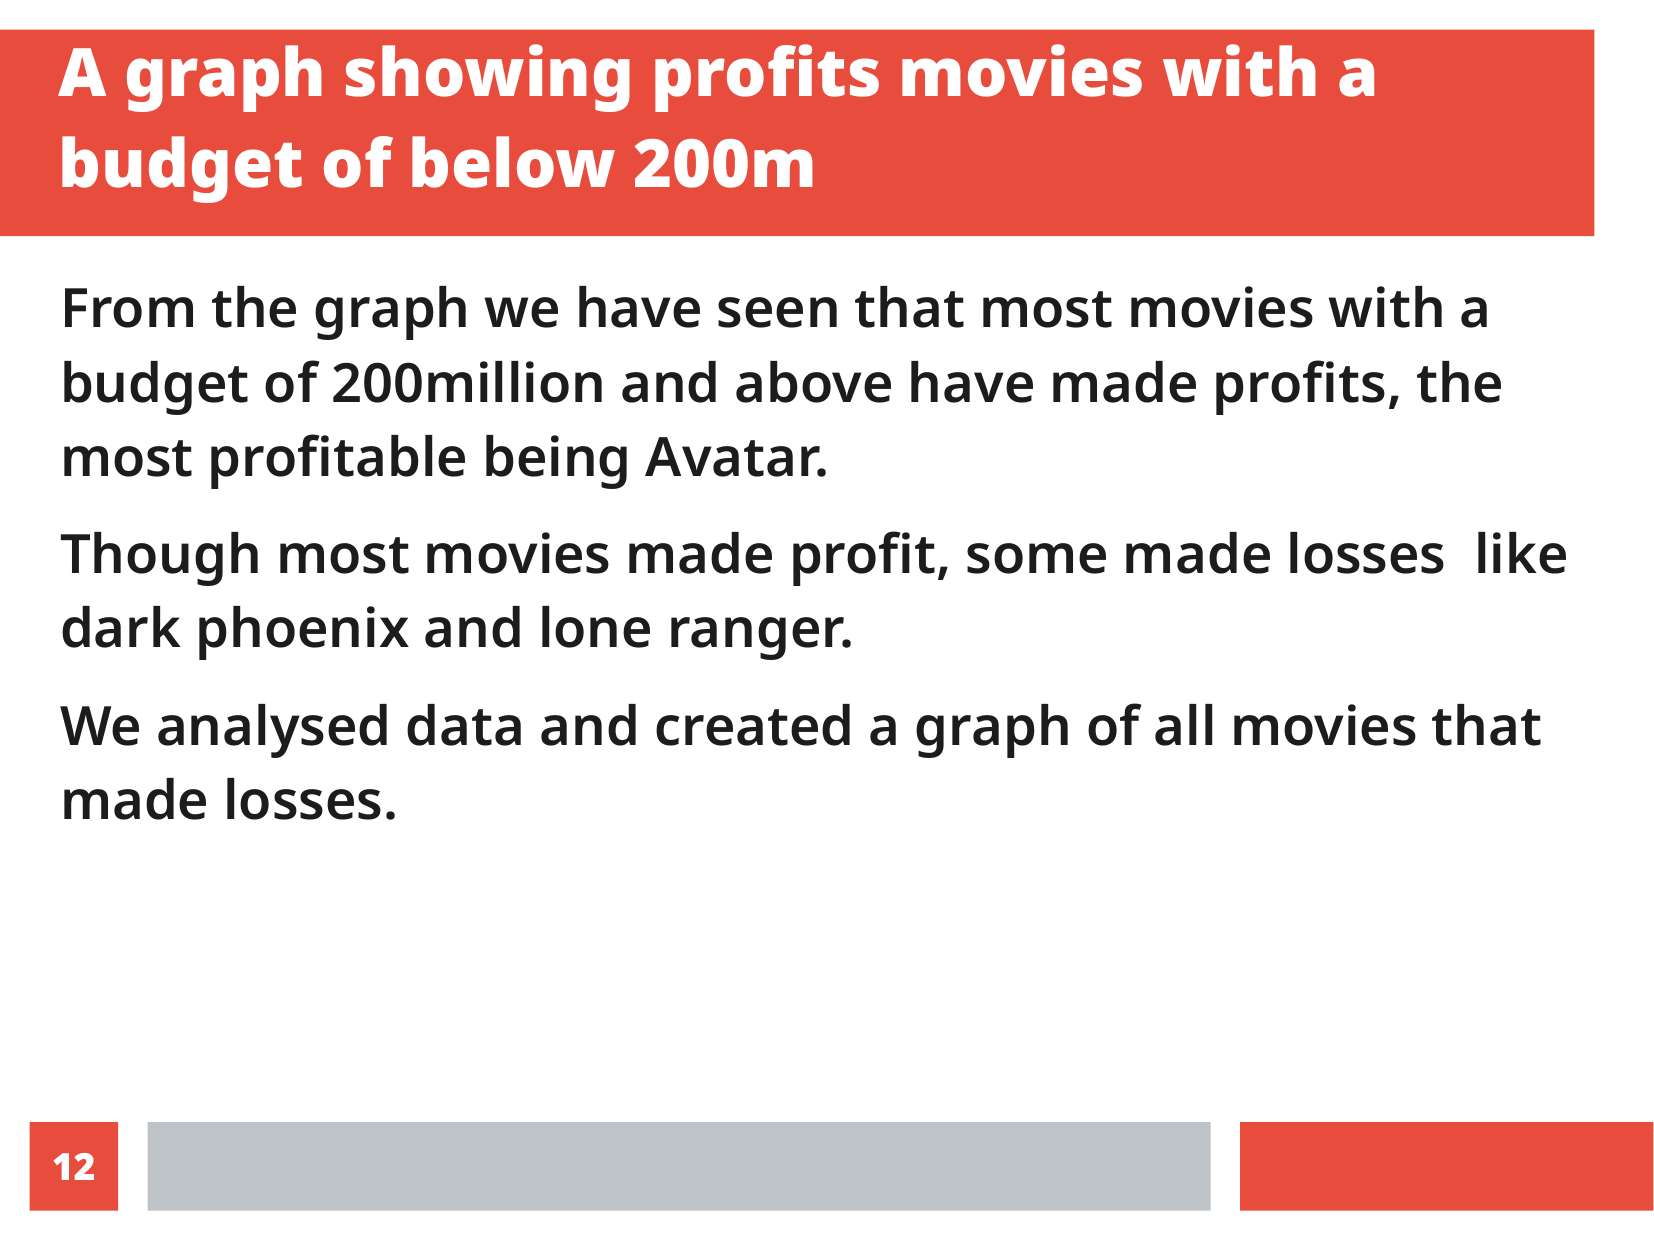

# A graph showing profits movies with a budget of below 200m
From the graph we have seen that most movies with a budget of 200million and above have made profits, the most profitable being Avatar.
Though most movies made profit, some made losses like dark phoenix and lone ranger.
We analysed data and created a graph of all movies that made losses.
12